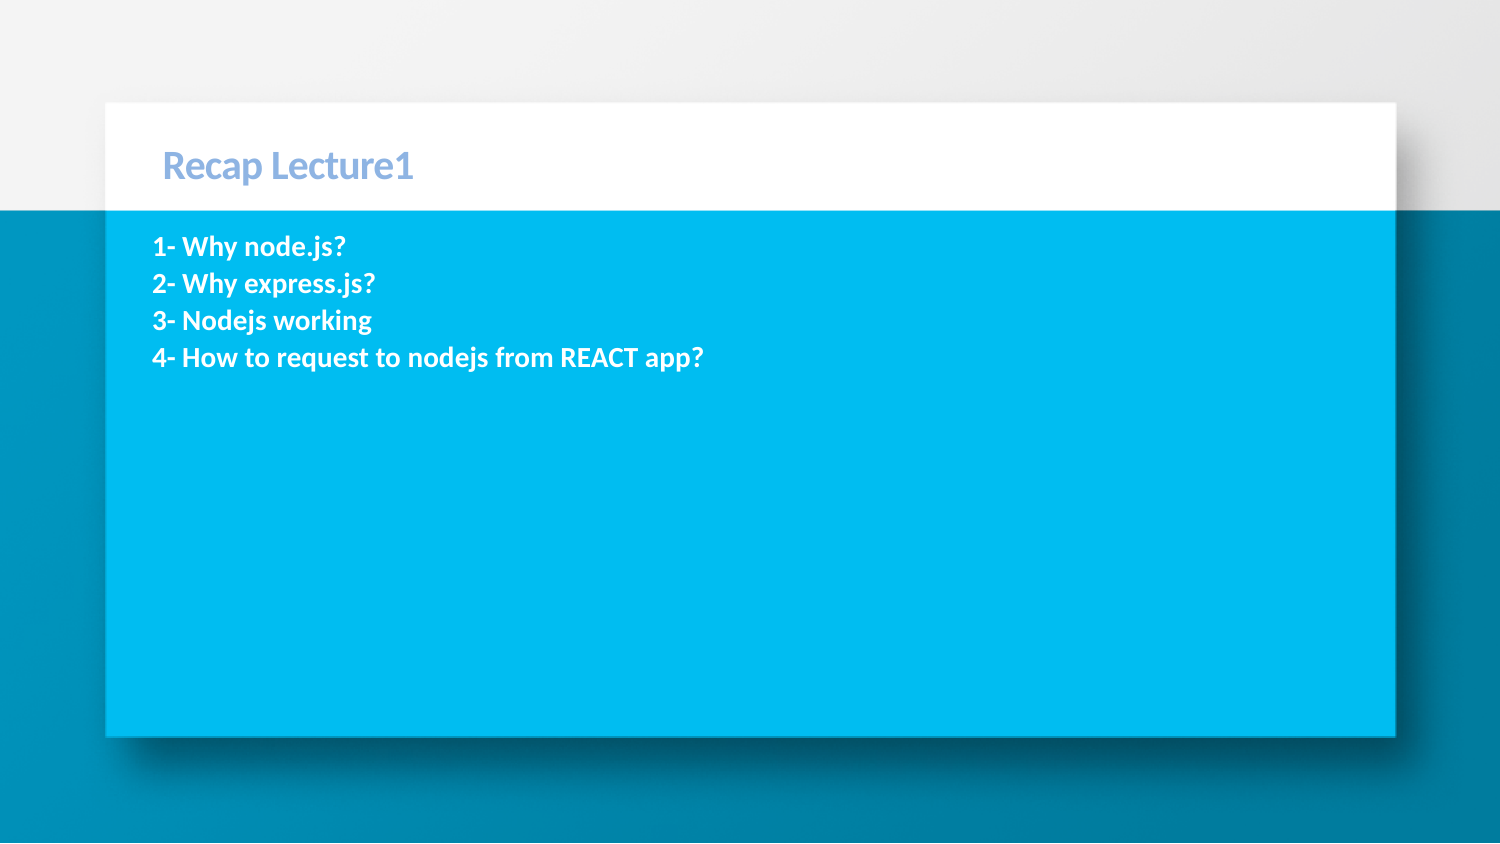

# Recap Lecture1
1- Why node.js?
2- Why express.js?
3- Nodejs working
4- How to request to nodejs from REACT app?
Naveed Rana
2